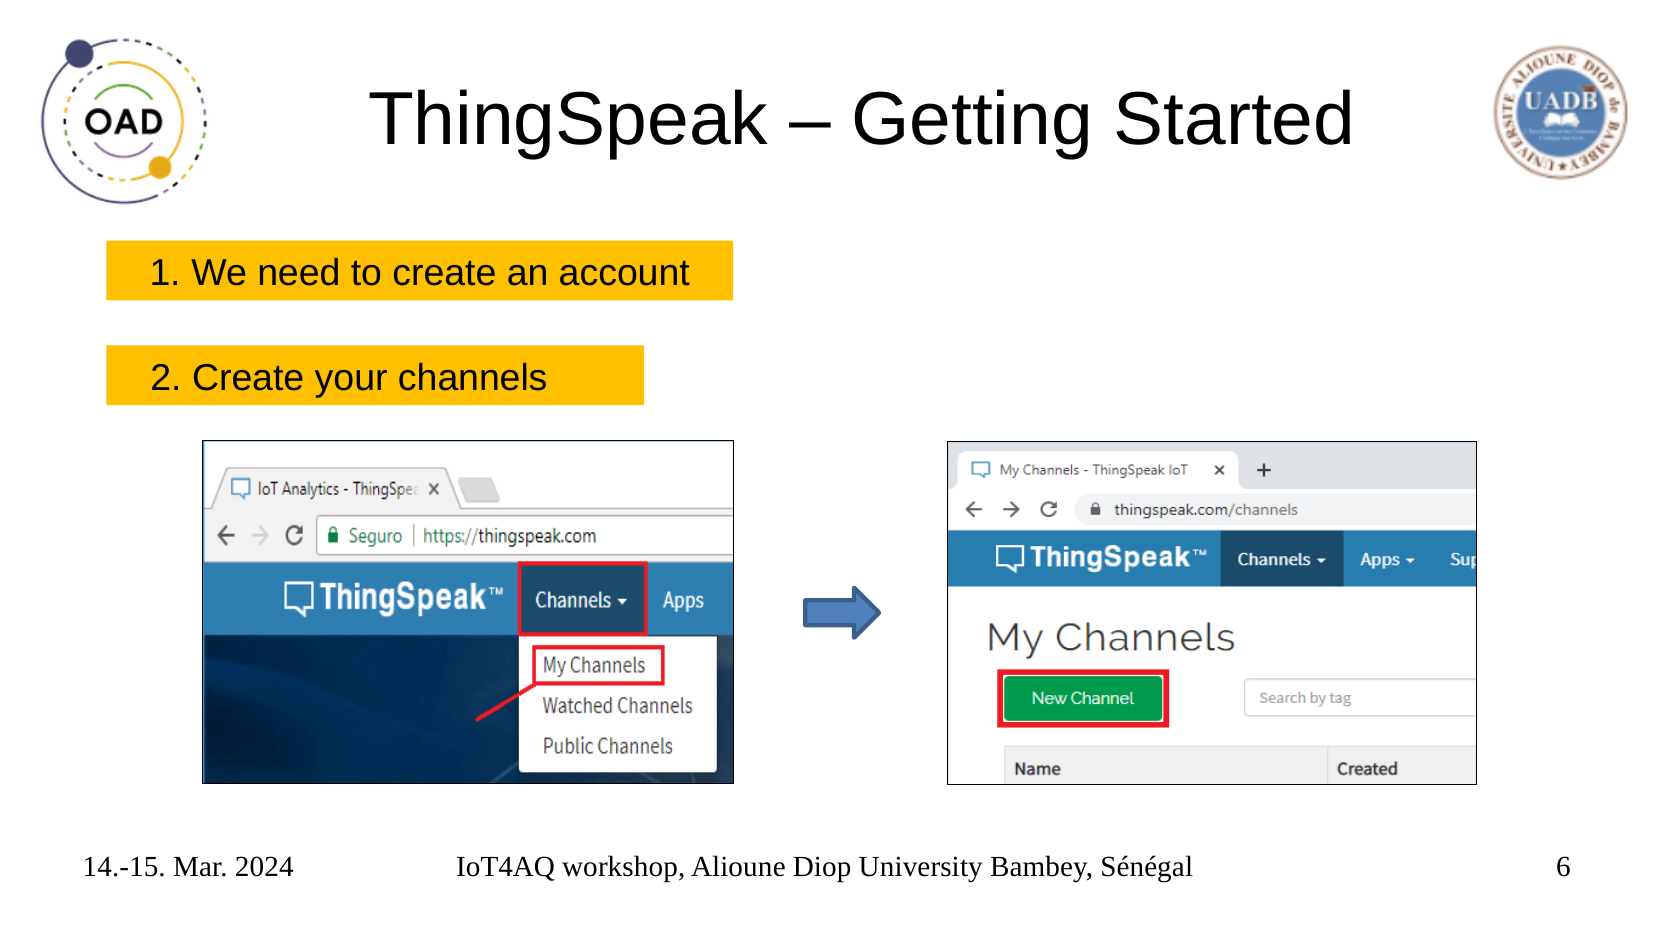

# ThingSpeak – Getting Started
1. We need to create an account
2. Create your channels
14.-15. Mar. 2024
IoT4AQ workshop, Alioune Diop University Bambey, Sénégal